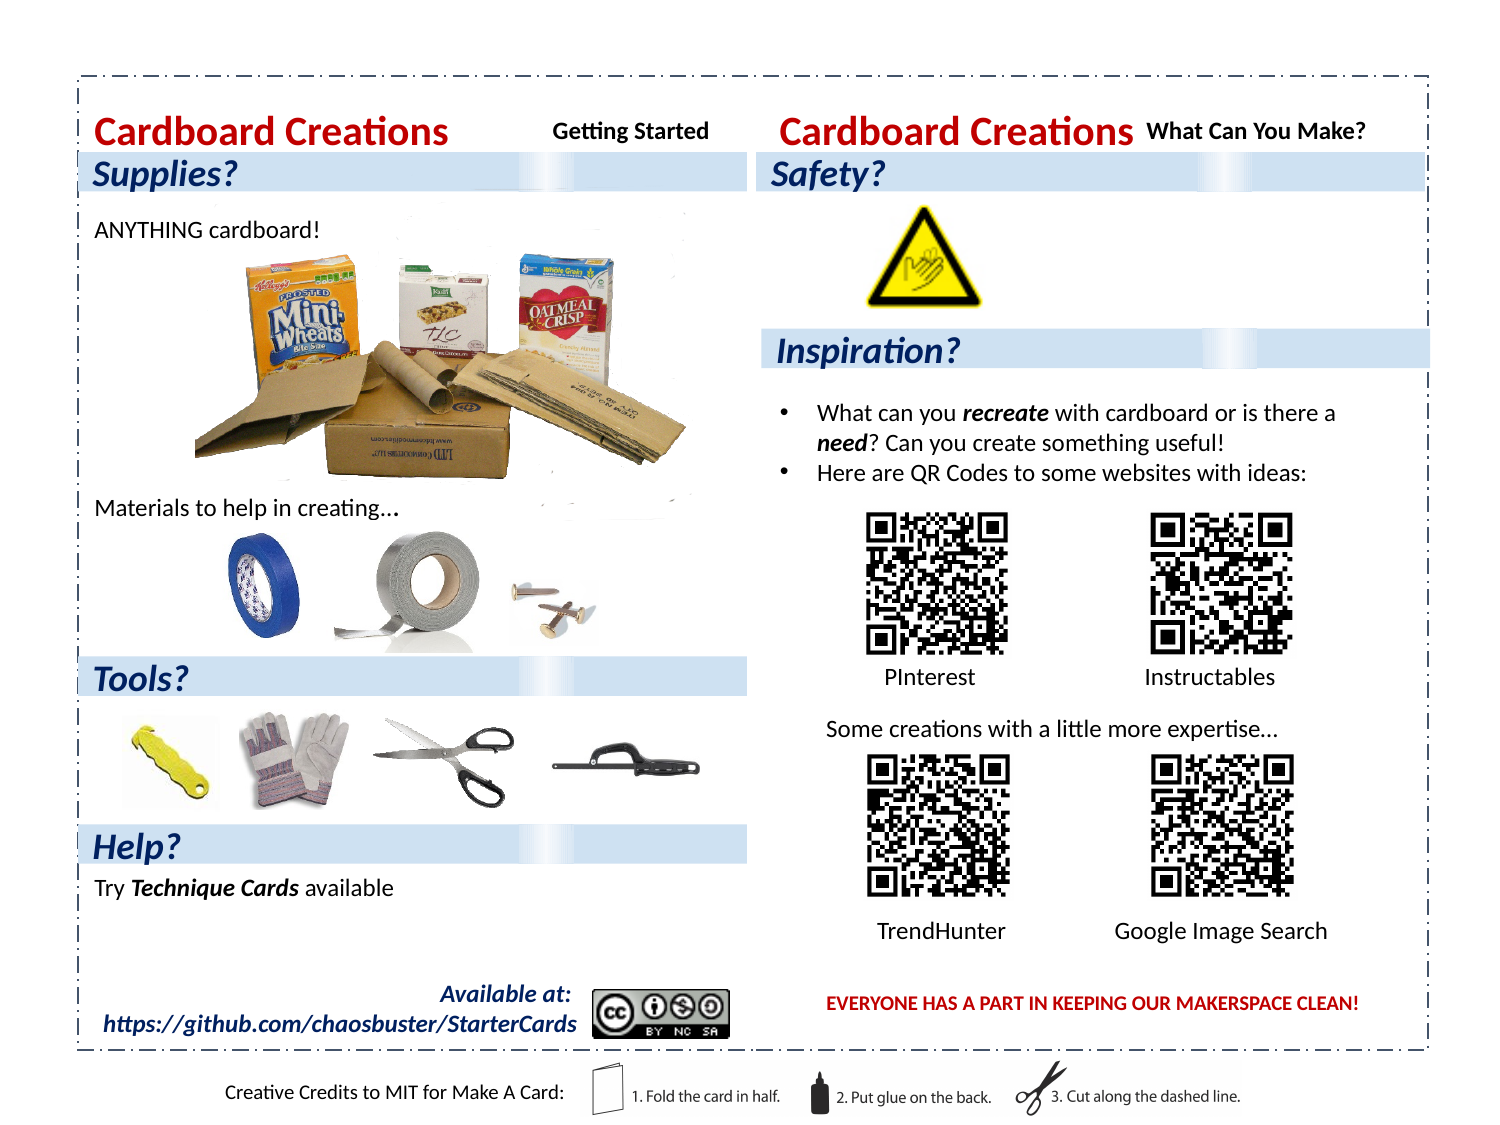

Cardboard Creations
ANYTHING cardboard!
Materials to help in creating...
Try Technique Cards available
# Cardboard Creations
What can you recreate with cardboard or is there a need? Can you create something useful!
Here are QR Codes to some websites with ideas:
Getting Started
What Can You Make?
Supplies?
Safety?
Inspiration?
Tools?
| PInterest | Instructables | |
| --- | --- | --- |
| Some creations with a little more expertise… | | |
| TrendHunter | | Google Image Search |
Help?
Available at:
https://github.com/chaosbuster/StarterCards
EVERYONE HAS A PART IN KEEPING OUR MAKERSPACE CLEAN!
Creative Credits to MIT for Make A Card: